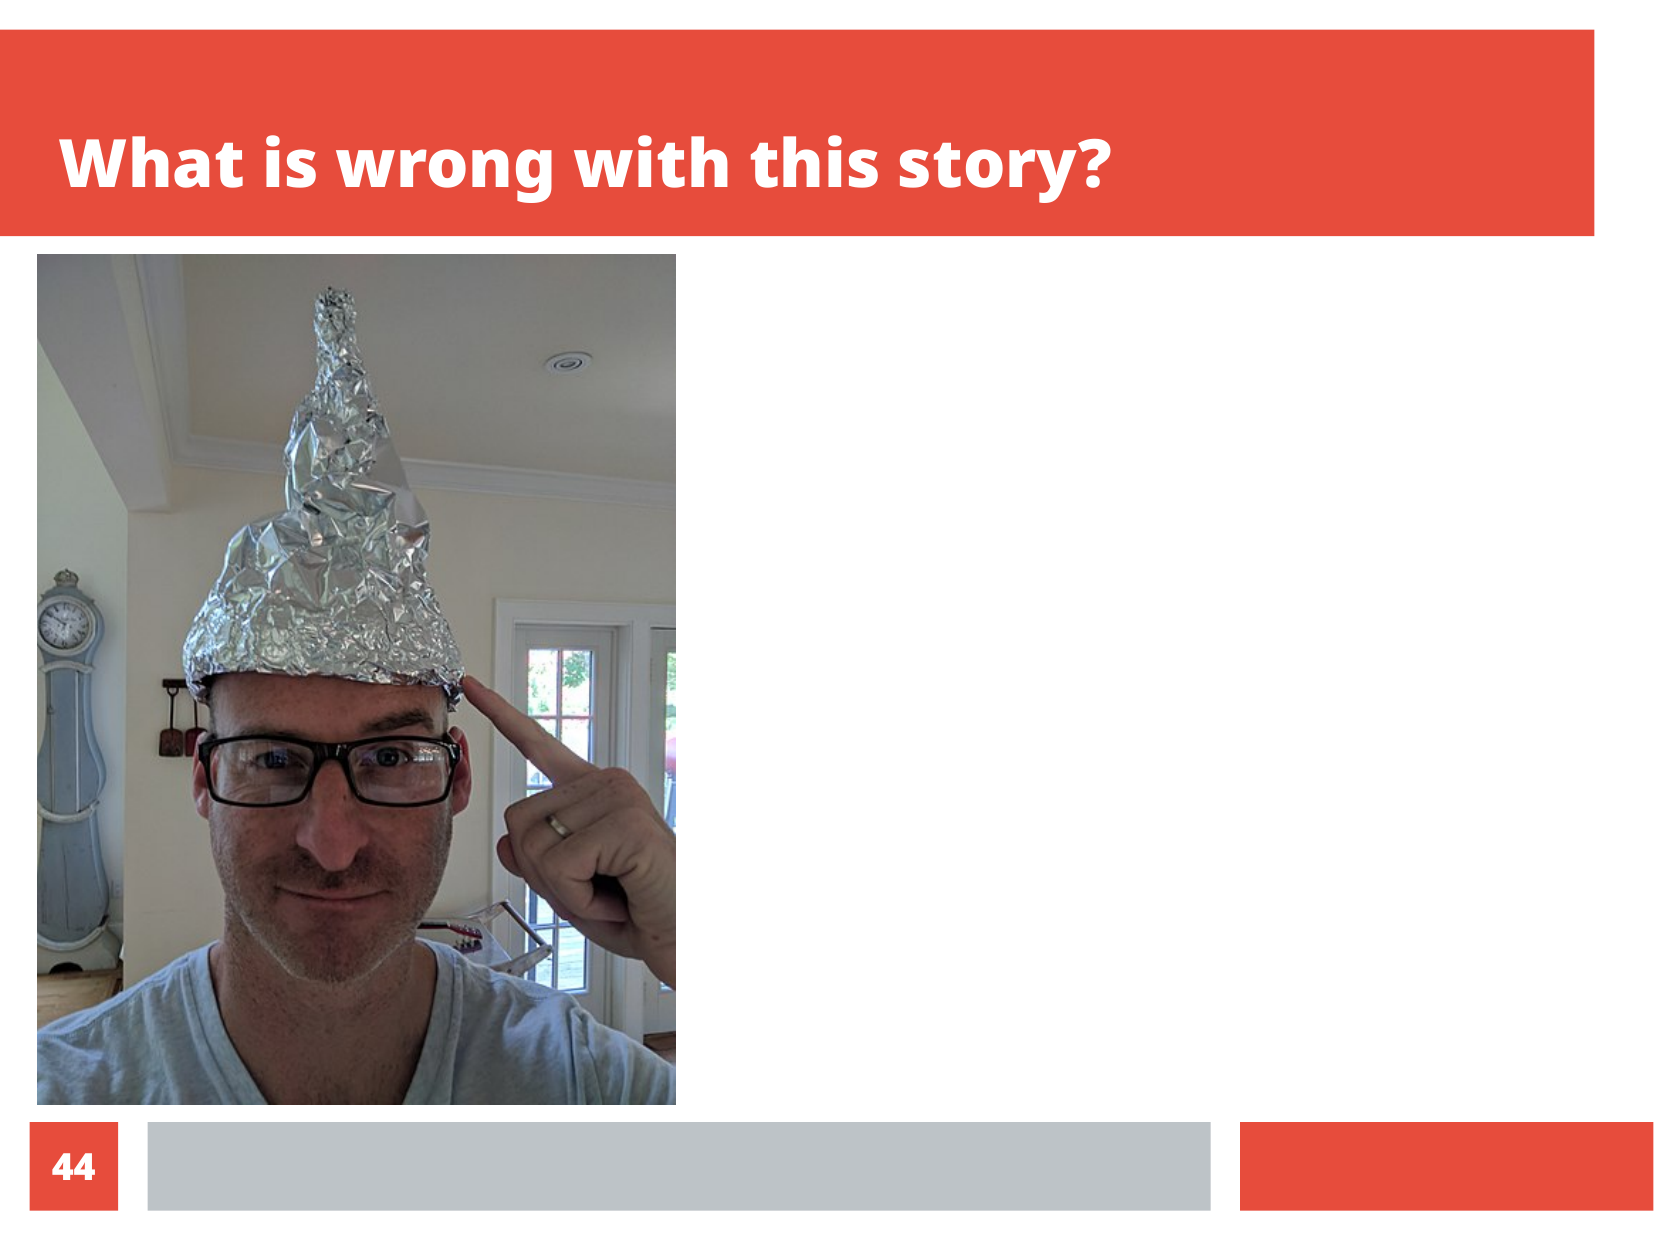

# What is wrong with this story?
44